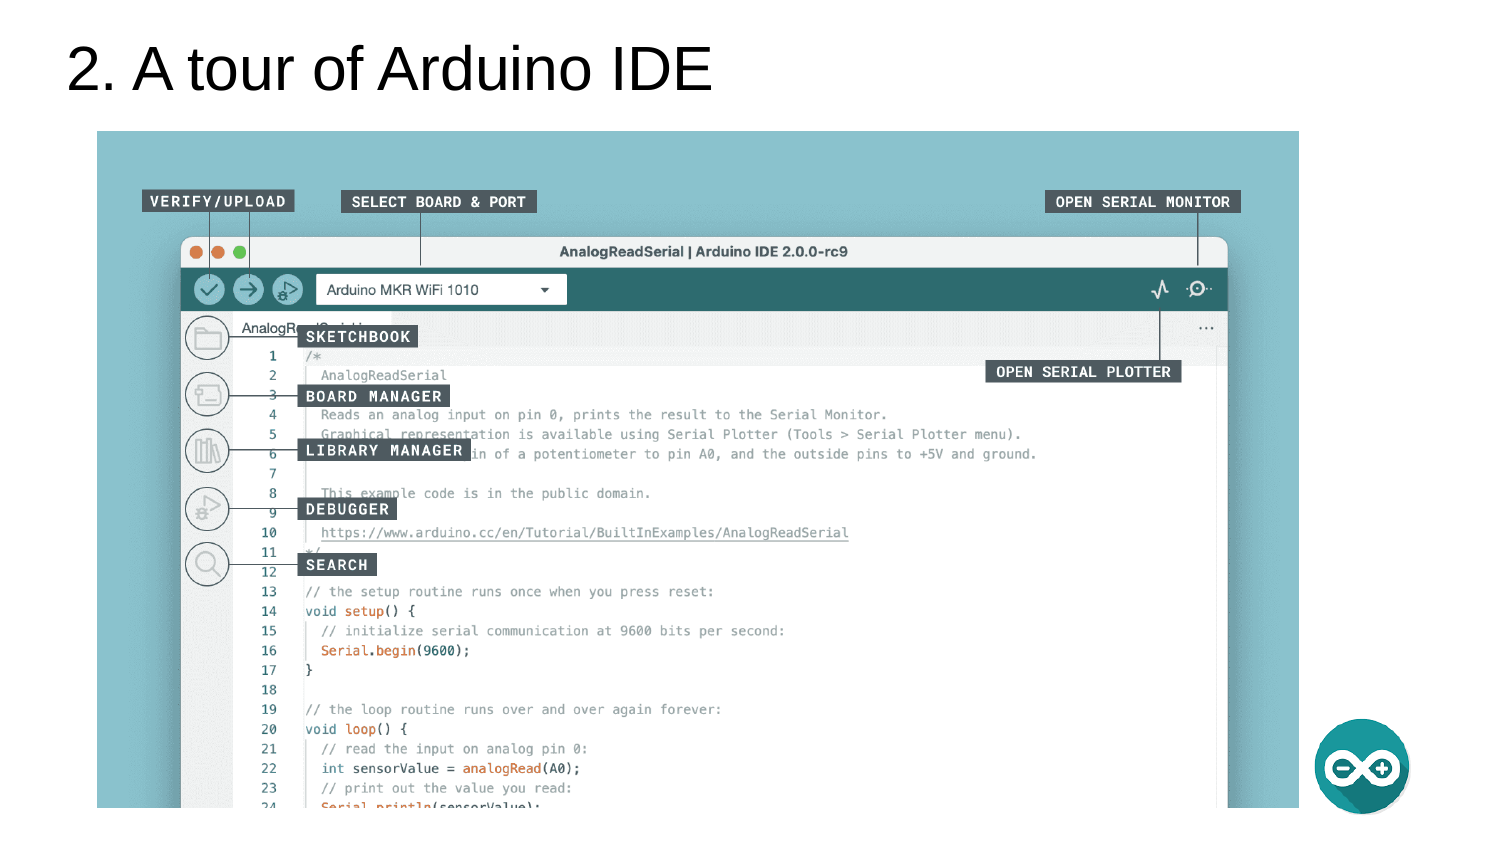

# 2. A tour of Arduino IDE